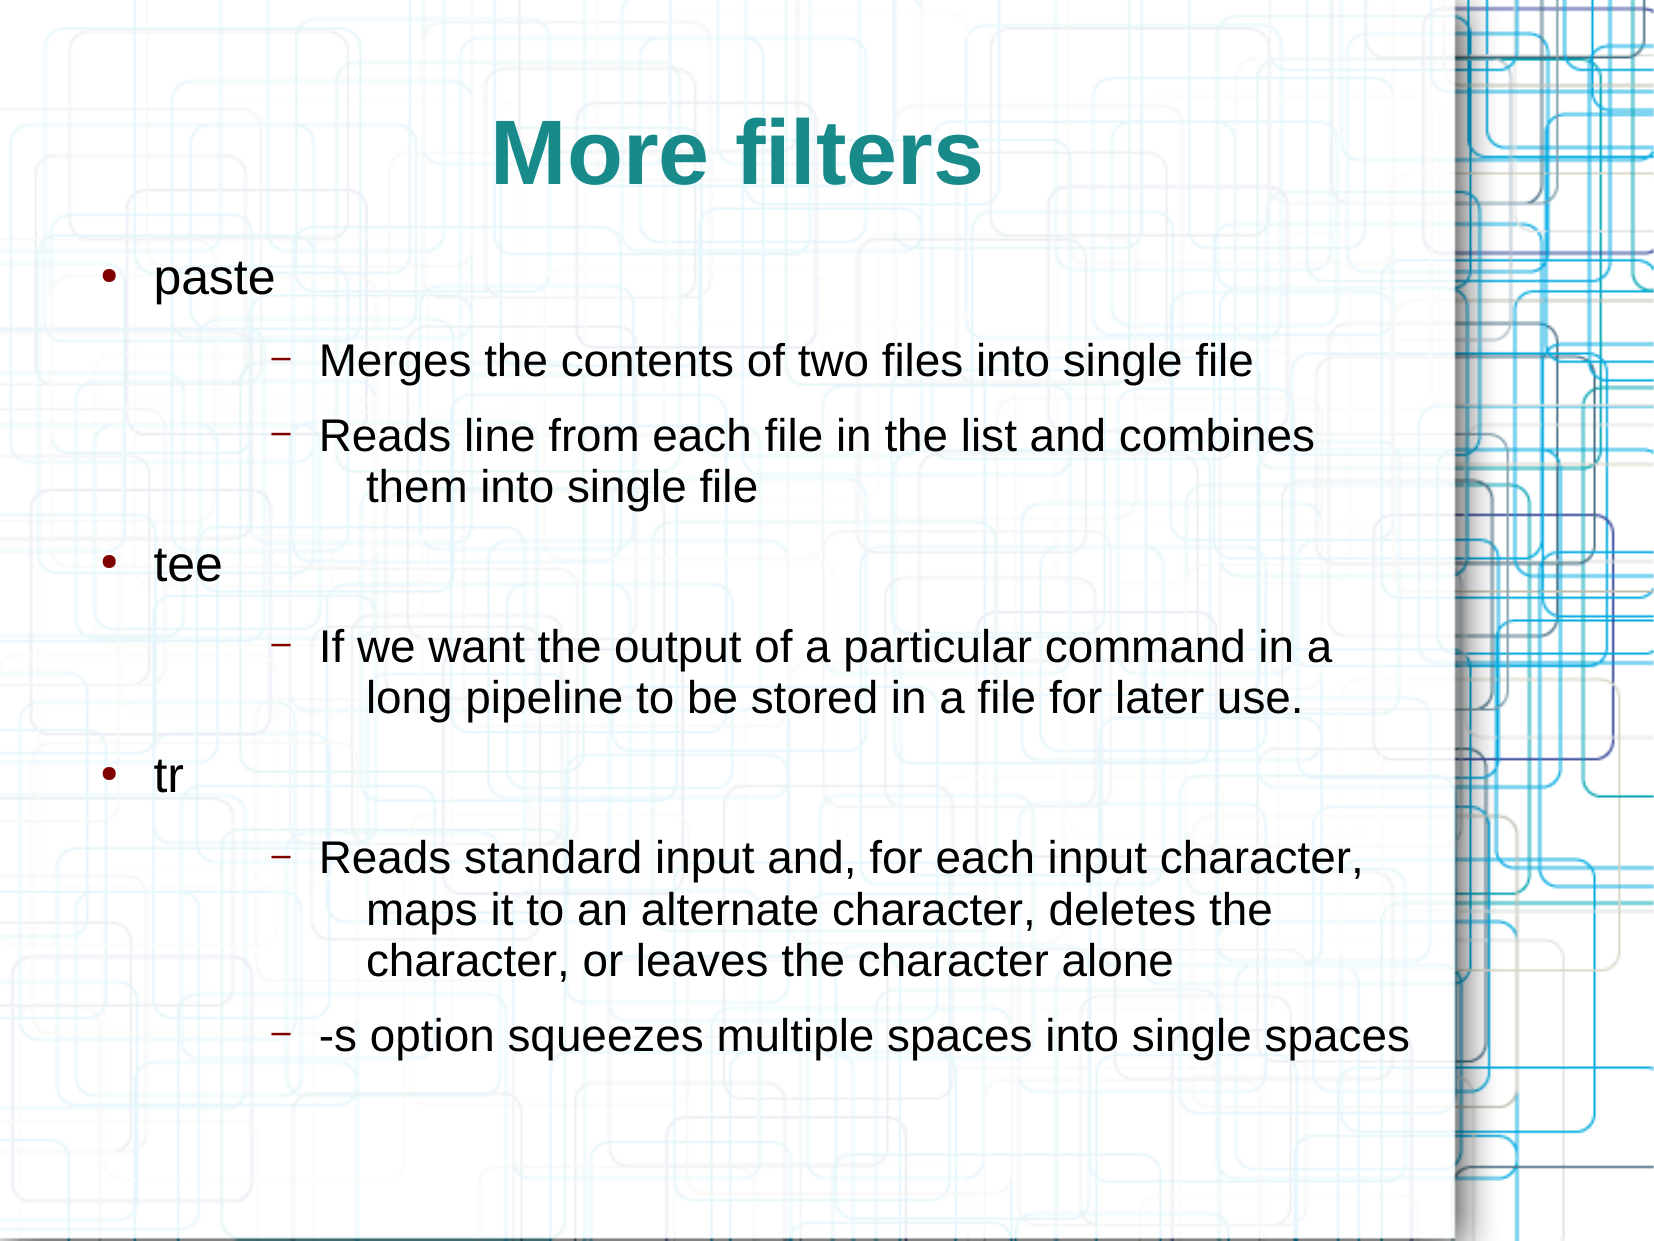

# More filters
paste
Merges the contents of two files into single file
Reads line from each file in the list and combines them into single file
tee
If we want the output of a particular command in a long pipeline to be stored in a file for later use.
tr
Reads standard input and, for each input character, maps it to an alternate character, deletes the character, or leaves the character alone
-s option squeezes multiple spaces into single spaces